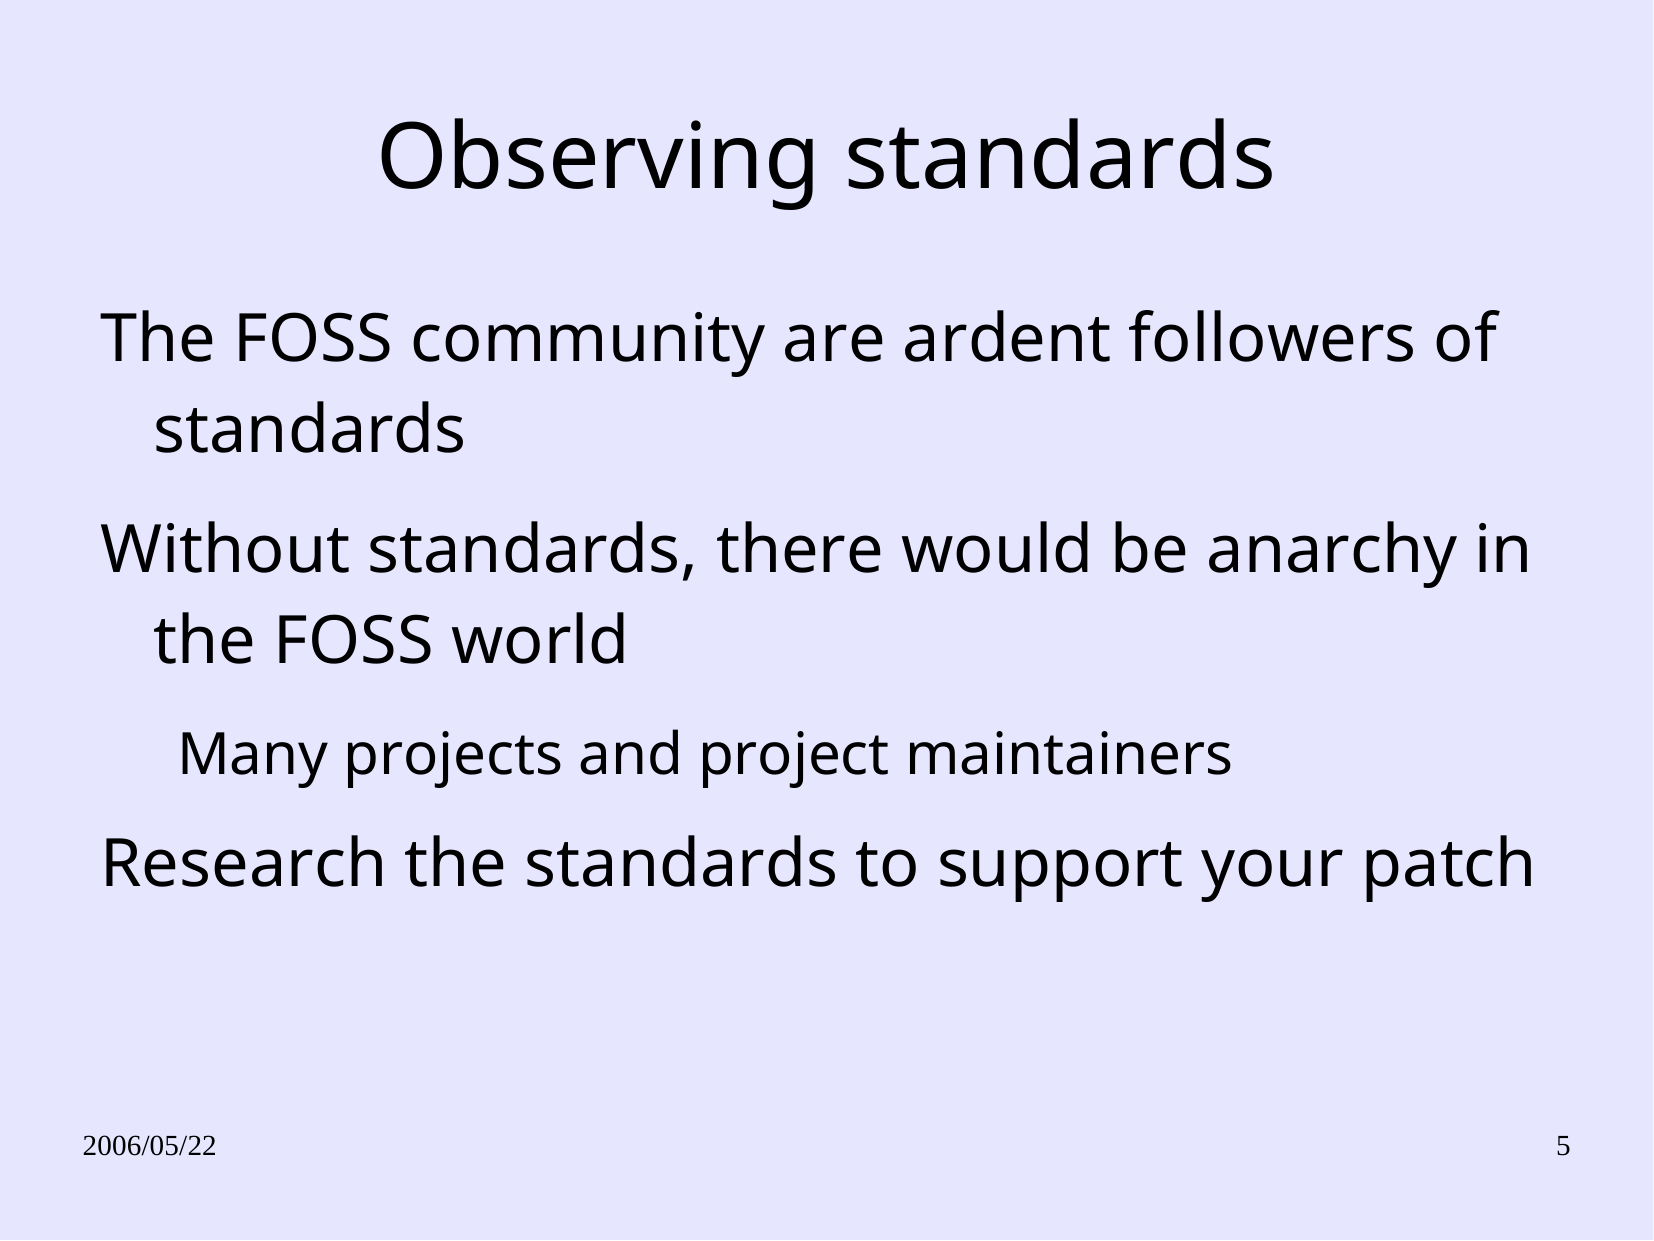

# Observing standards
The FOSS community are ardent followers of standards
Without standards, there would be anarchy in the FOSS world
Many projects and project maintainers
Research the standards to support your patch
2006/05/22
5